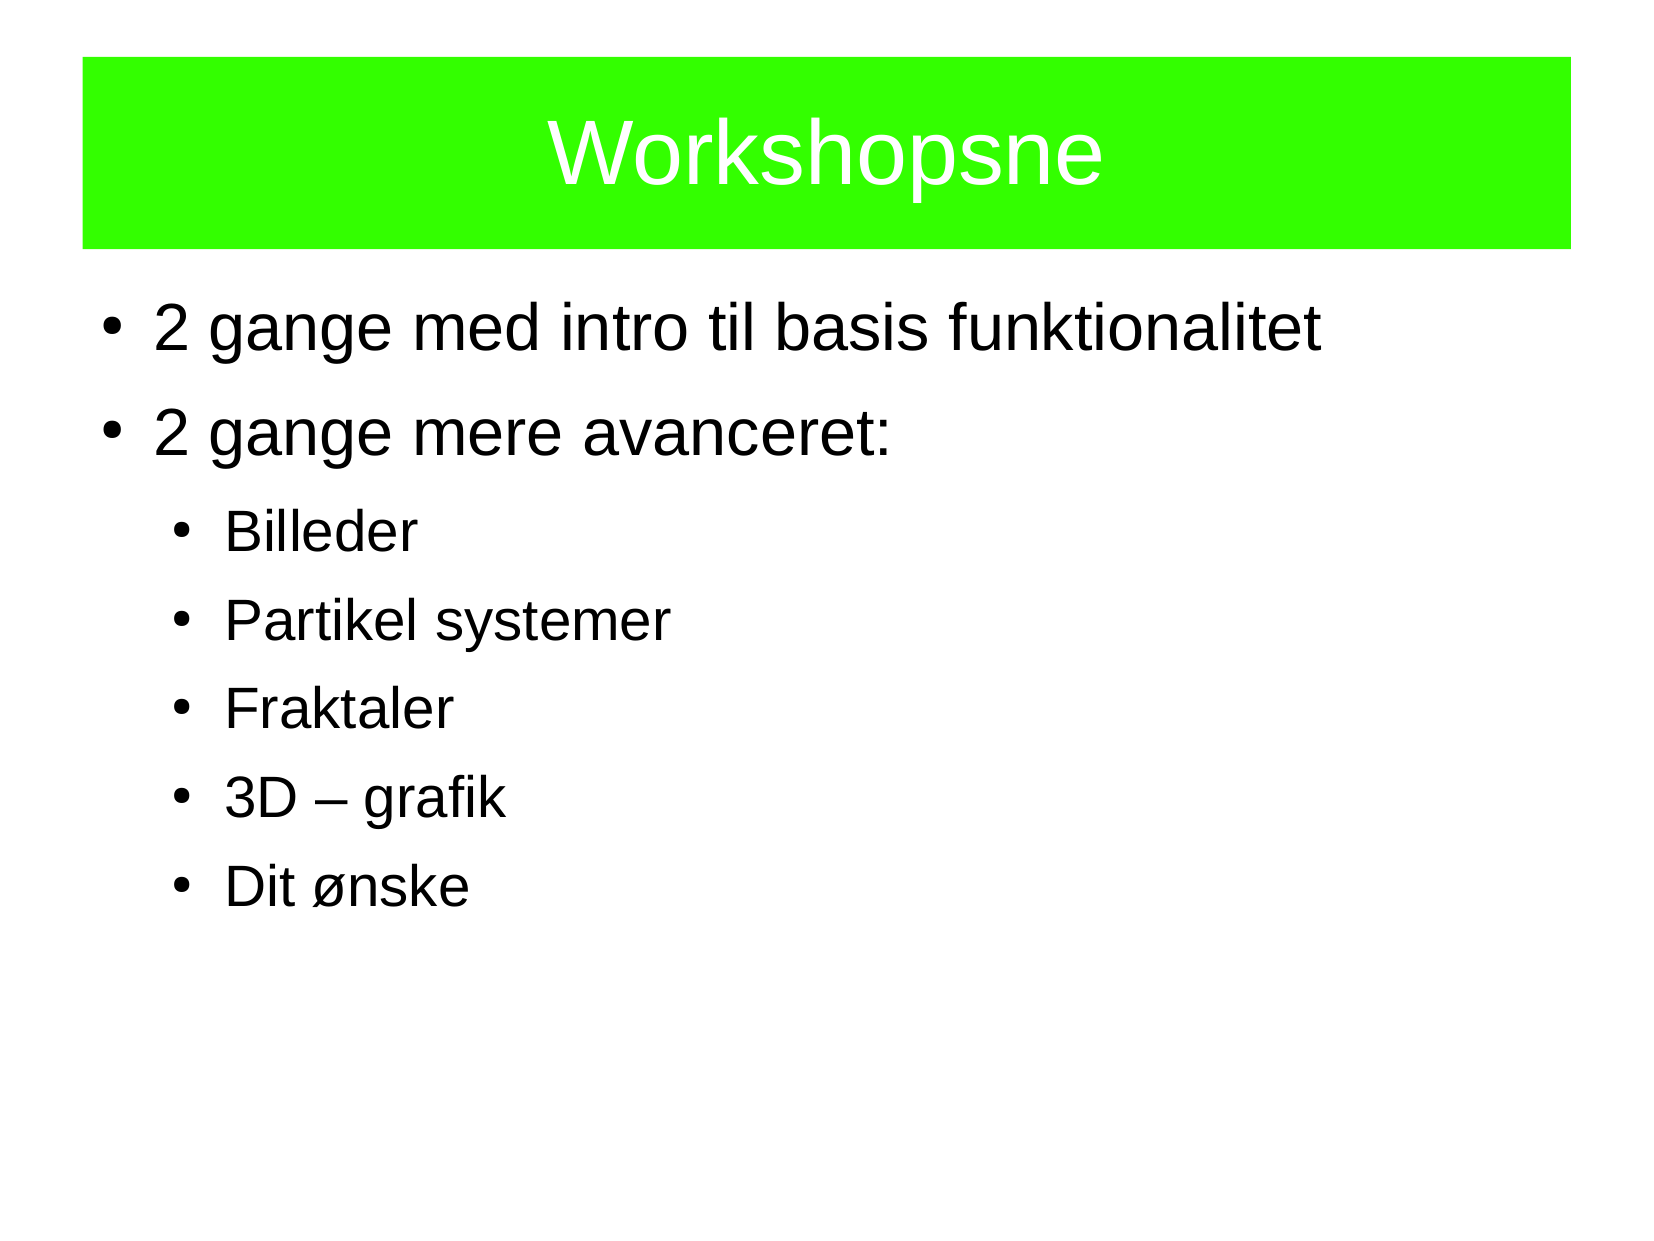

# Workshopsne
2 gange med intro til basis funktionalitet
2 gange mere avanceret:
Billeder
Partikel systemer
Fraktaler
3D – grafik
Dit ønske